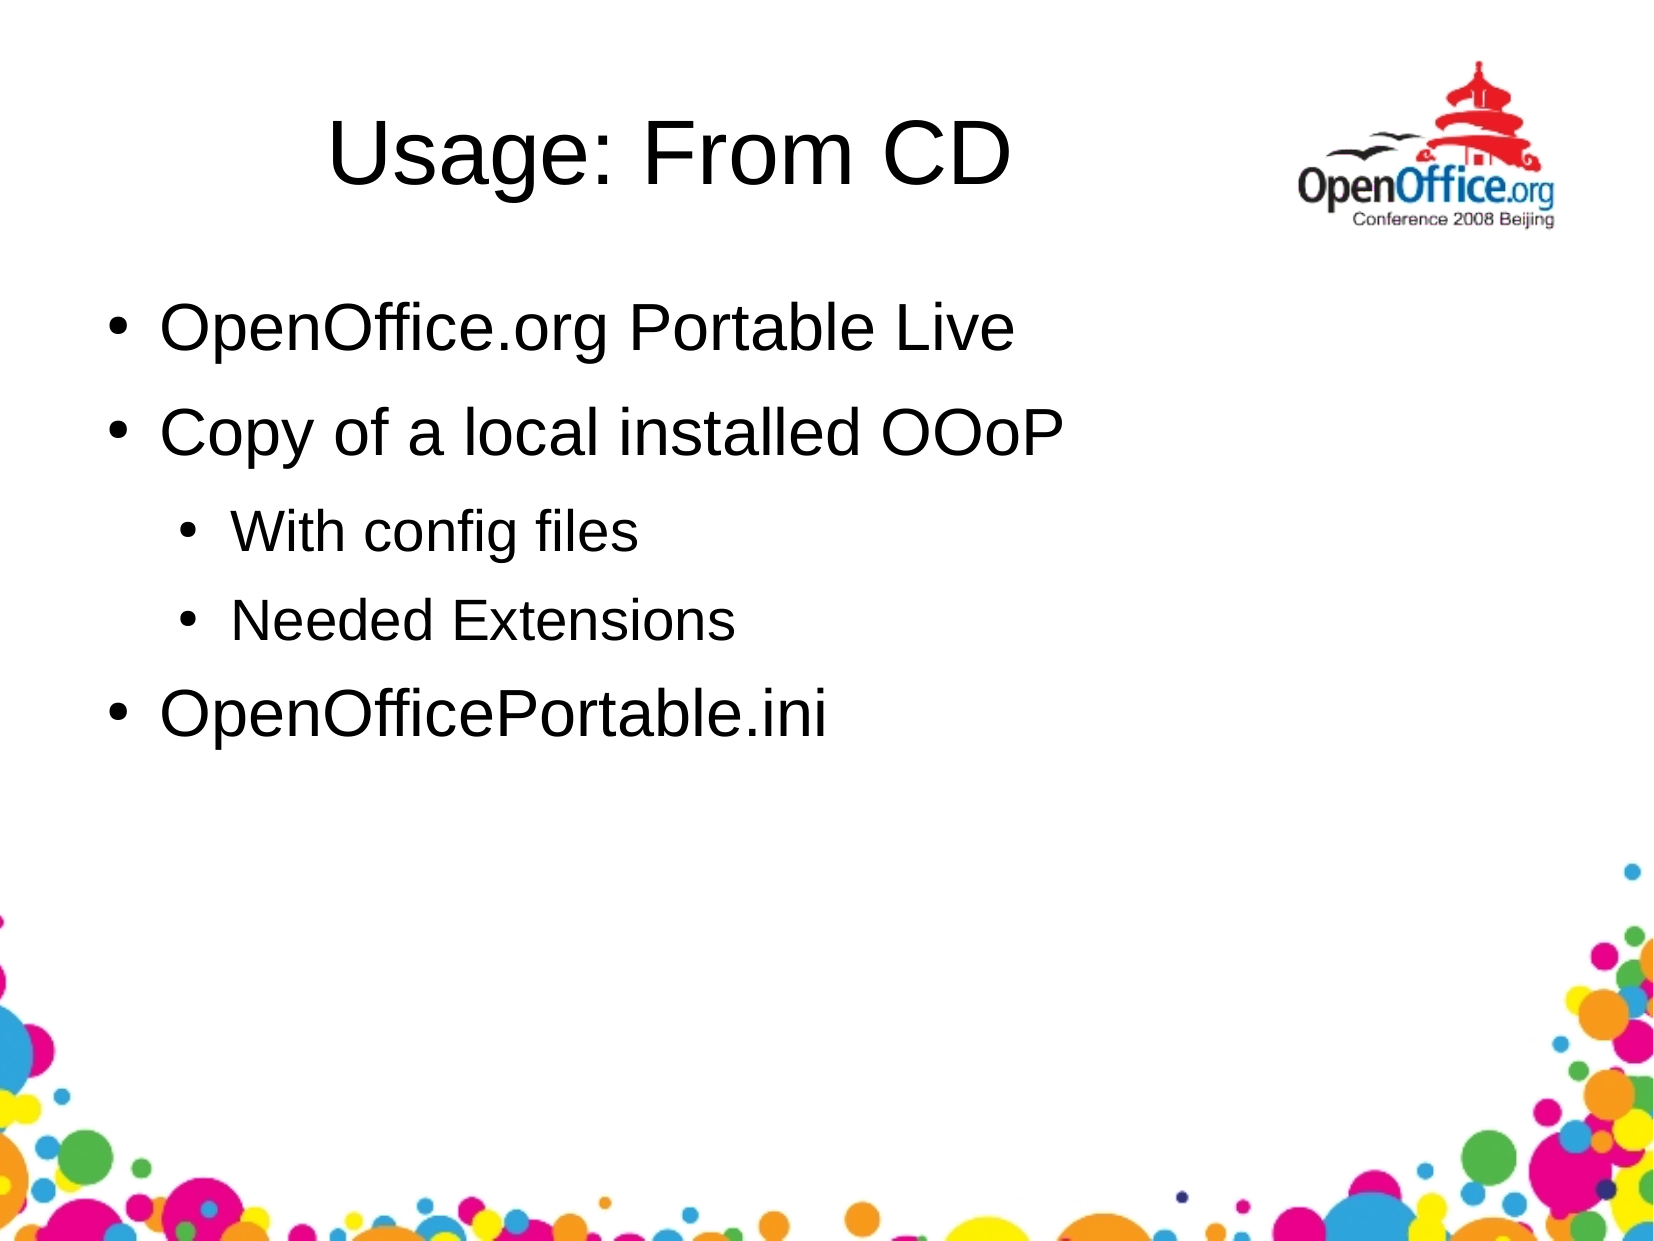

# Usage: From CD
OpenOffice.org Portable Live
Copy of a local installed OOoP
With config files
Needed Extensions
OpenOfficePortable.ini